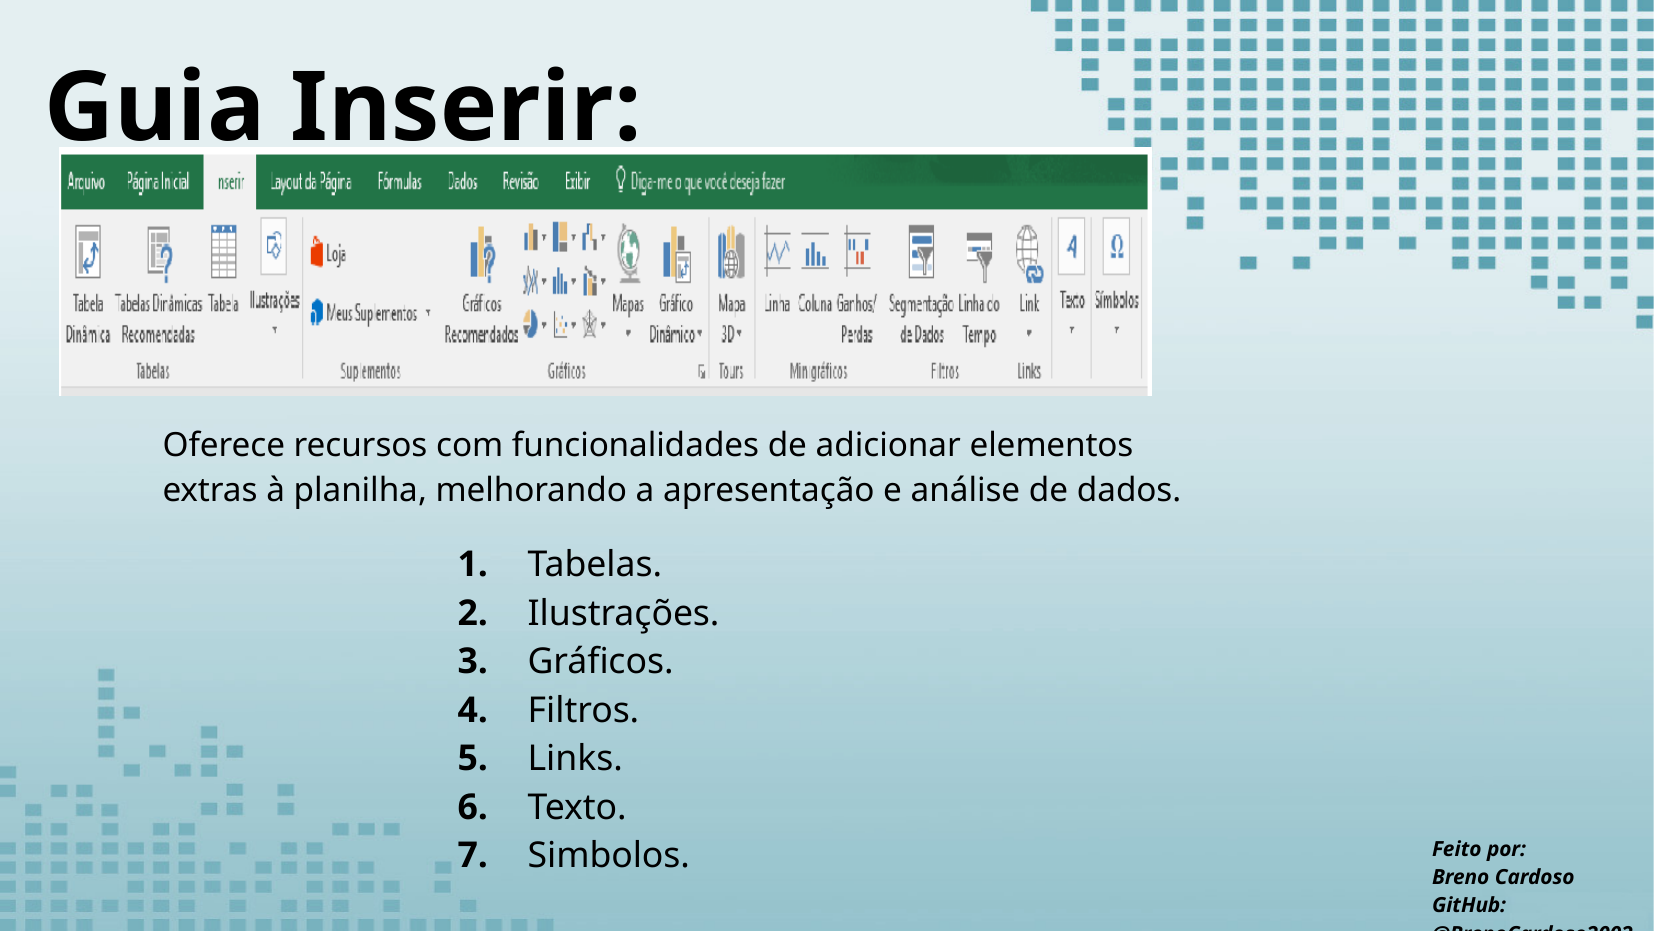

Guia Inserir:
Oferece recursos com funcionalidades de adicionar elementos extras à planilha, melhorando a apresentação e análise de dados.
1.	Tabelas.
2.	Ilustrações.
3.	Gráficos.
4. 	Filtros.
5. 	Links.
6.	Texto.
7.	Simbolos.
Feito por:
Breno Cardoso
GitHub:
@BrenoCardoso2002